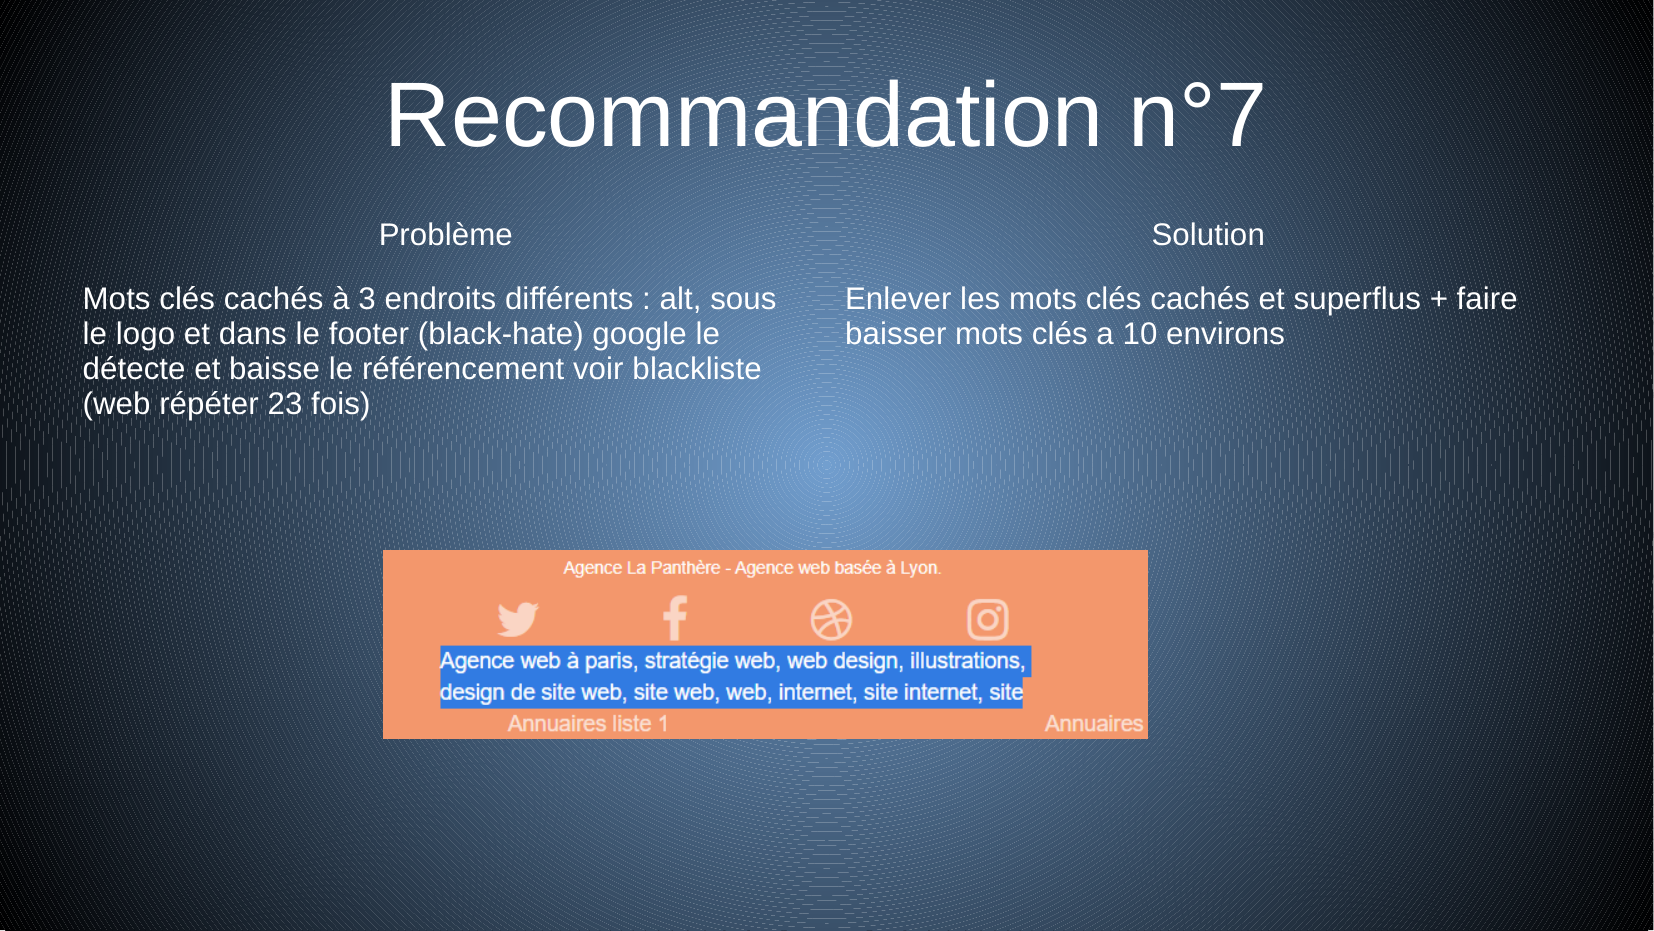

# Recommandation n°7
Problème
Mots clés cachés à 3 endroits différents : alt, sous le logo et dans le footer (black-hate) google le détecte et baisse le référencement voir blackliste (web répéter 23 fois)
Solution
Enlever les mots clés cachés et superflus + faire baisser mots clés a 10 environs